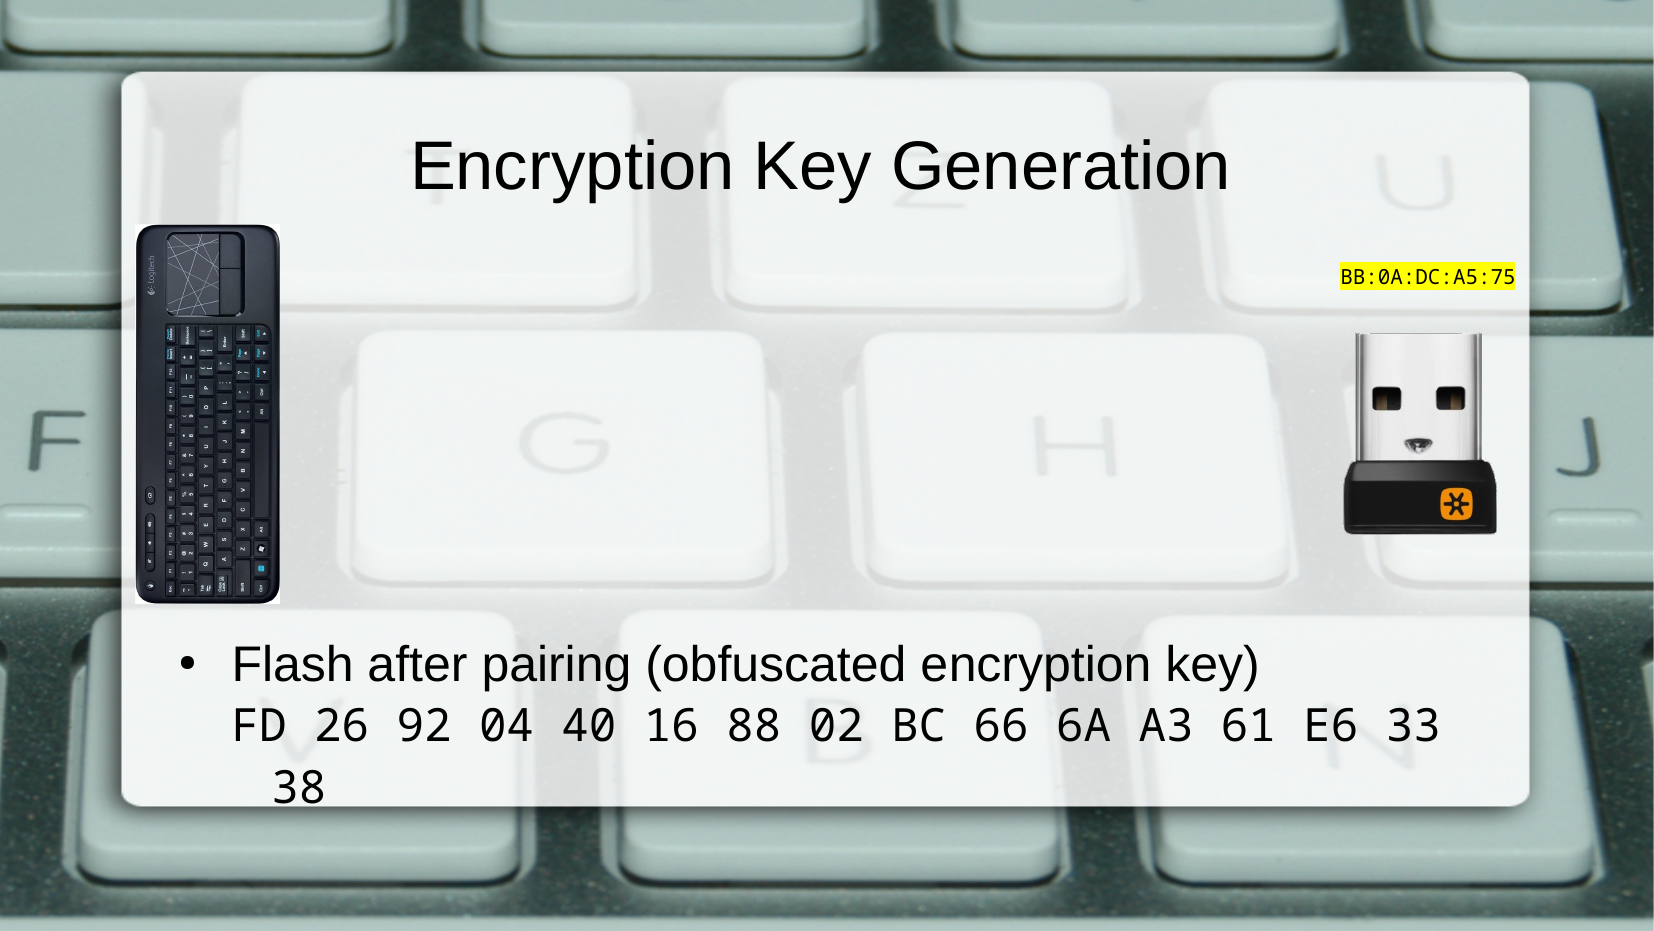

# Encryption Key Generation
BB:0A:DC:A5:75
Flash after pairing (obfuscated encryption key)
FD 26 92 04 40 16 88 02 BC 66 6A A3 61 E6 33 38